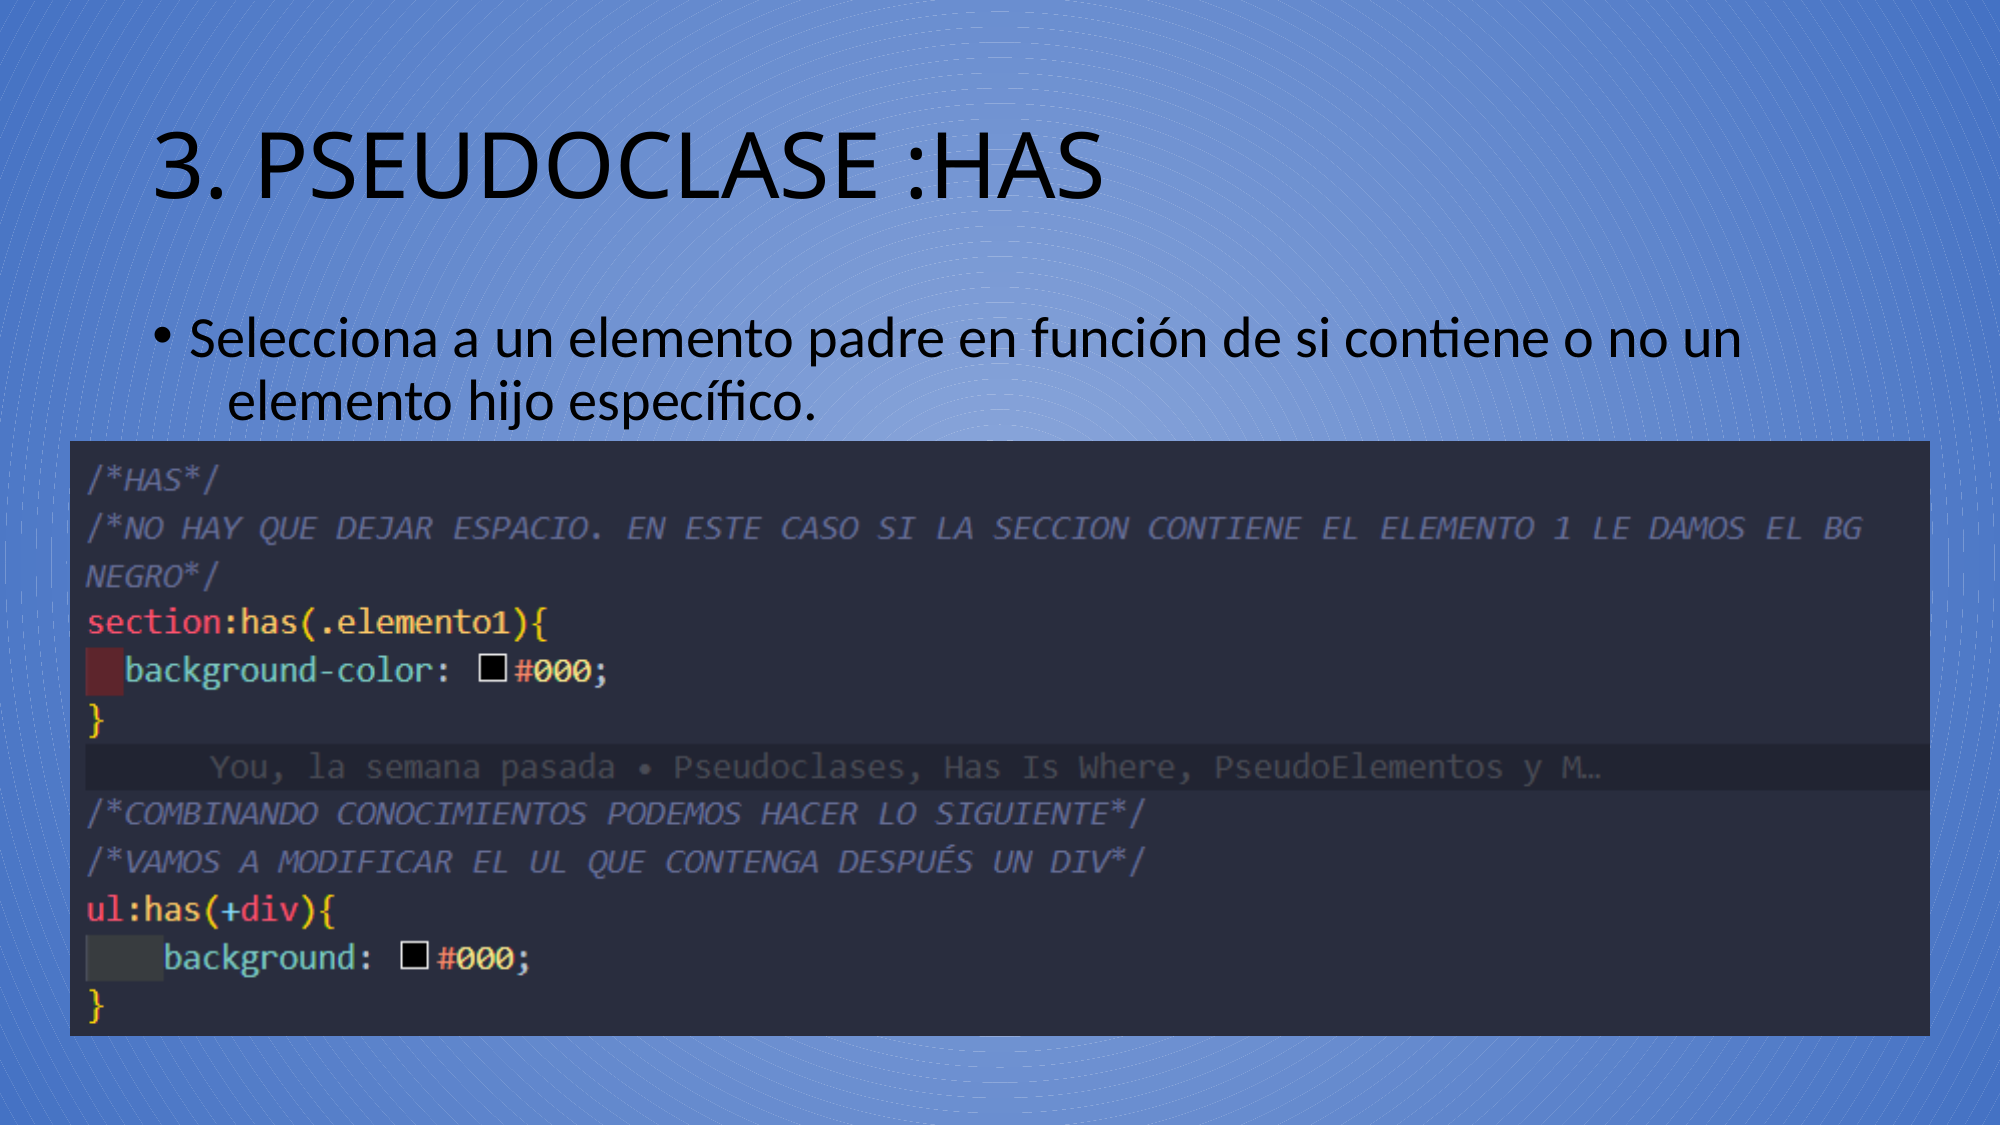

# 3. PSEUDOCLASE :HAS
Selecciona a un elemento padre en función de si contiene o no un elemento hijo específico.